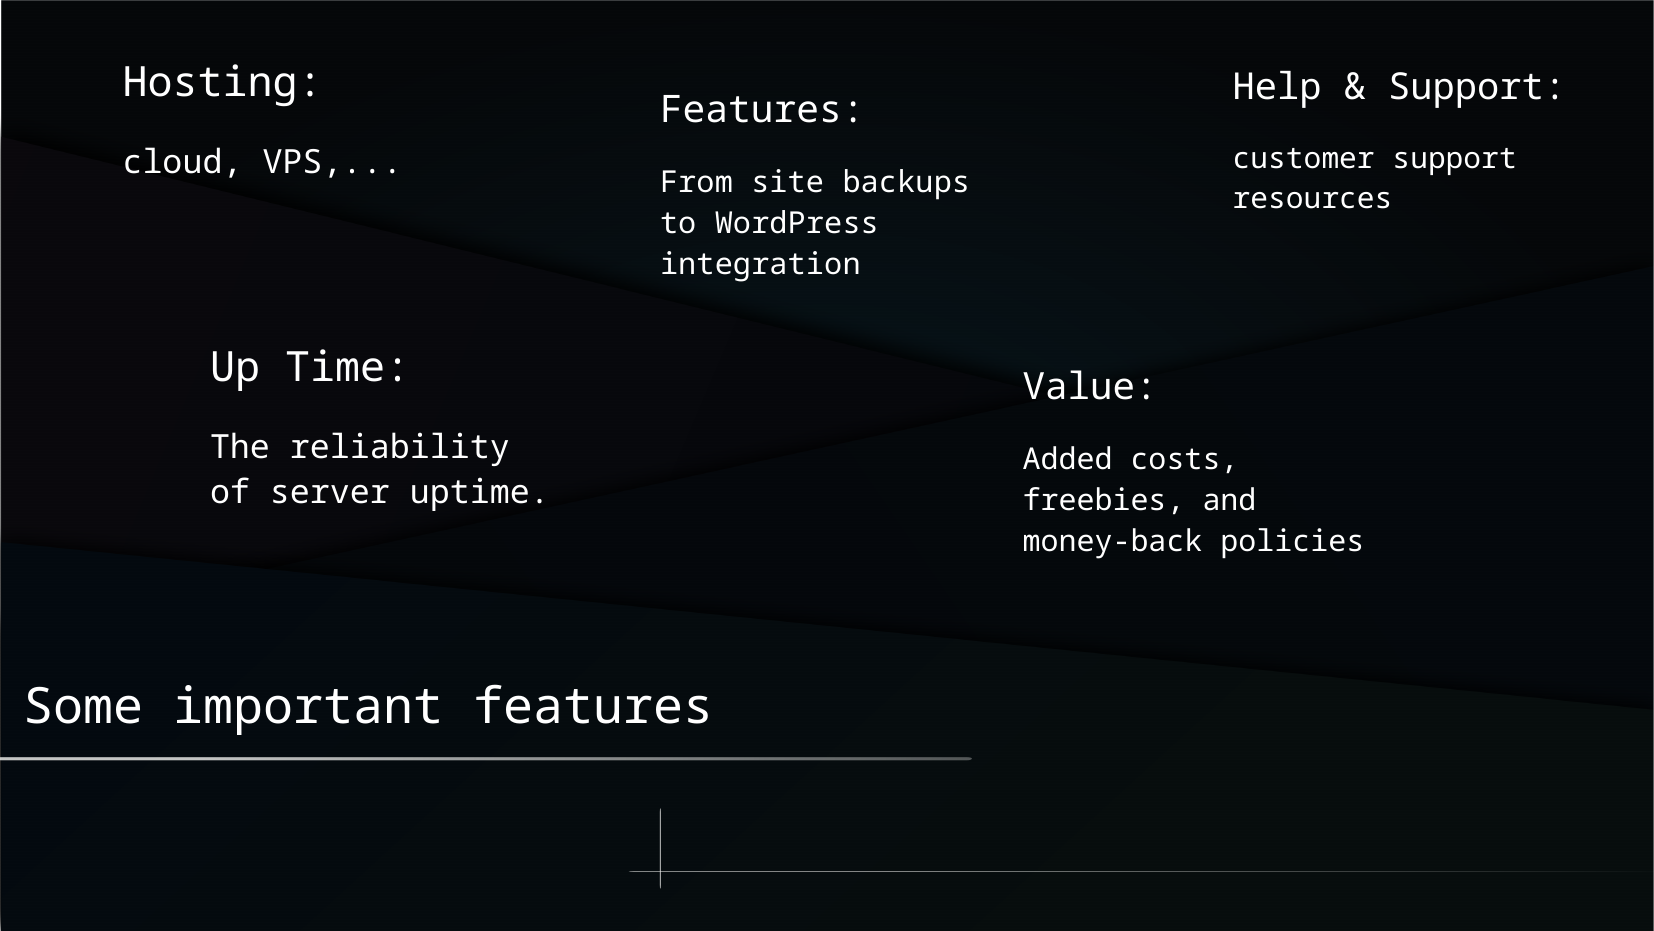

Hosting:
cloud, VPS,...
Help & Support:
customer support resources
Features:
From site backups to WordPress integration
Up Time:
The reliability of server uptime.
Value:
Added costs, freebies, and money-back policies
# Some important features